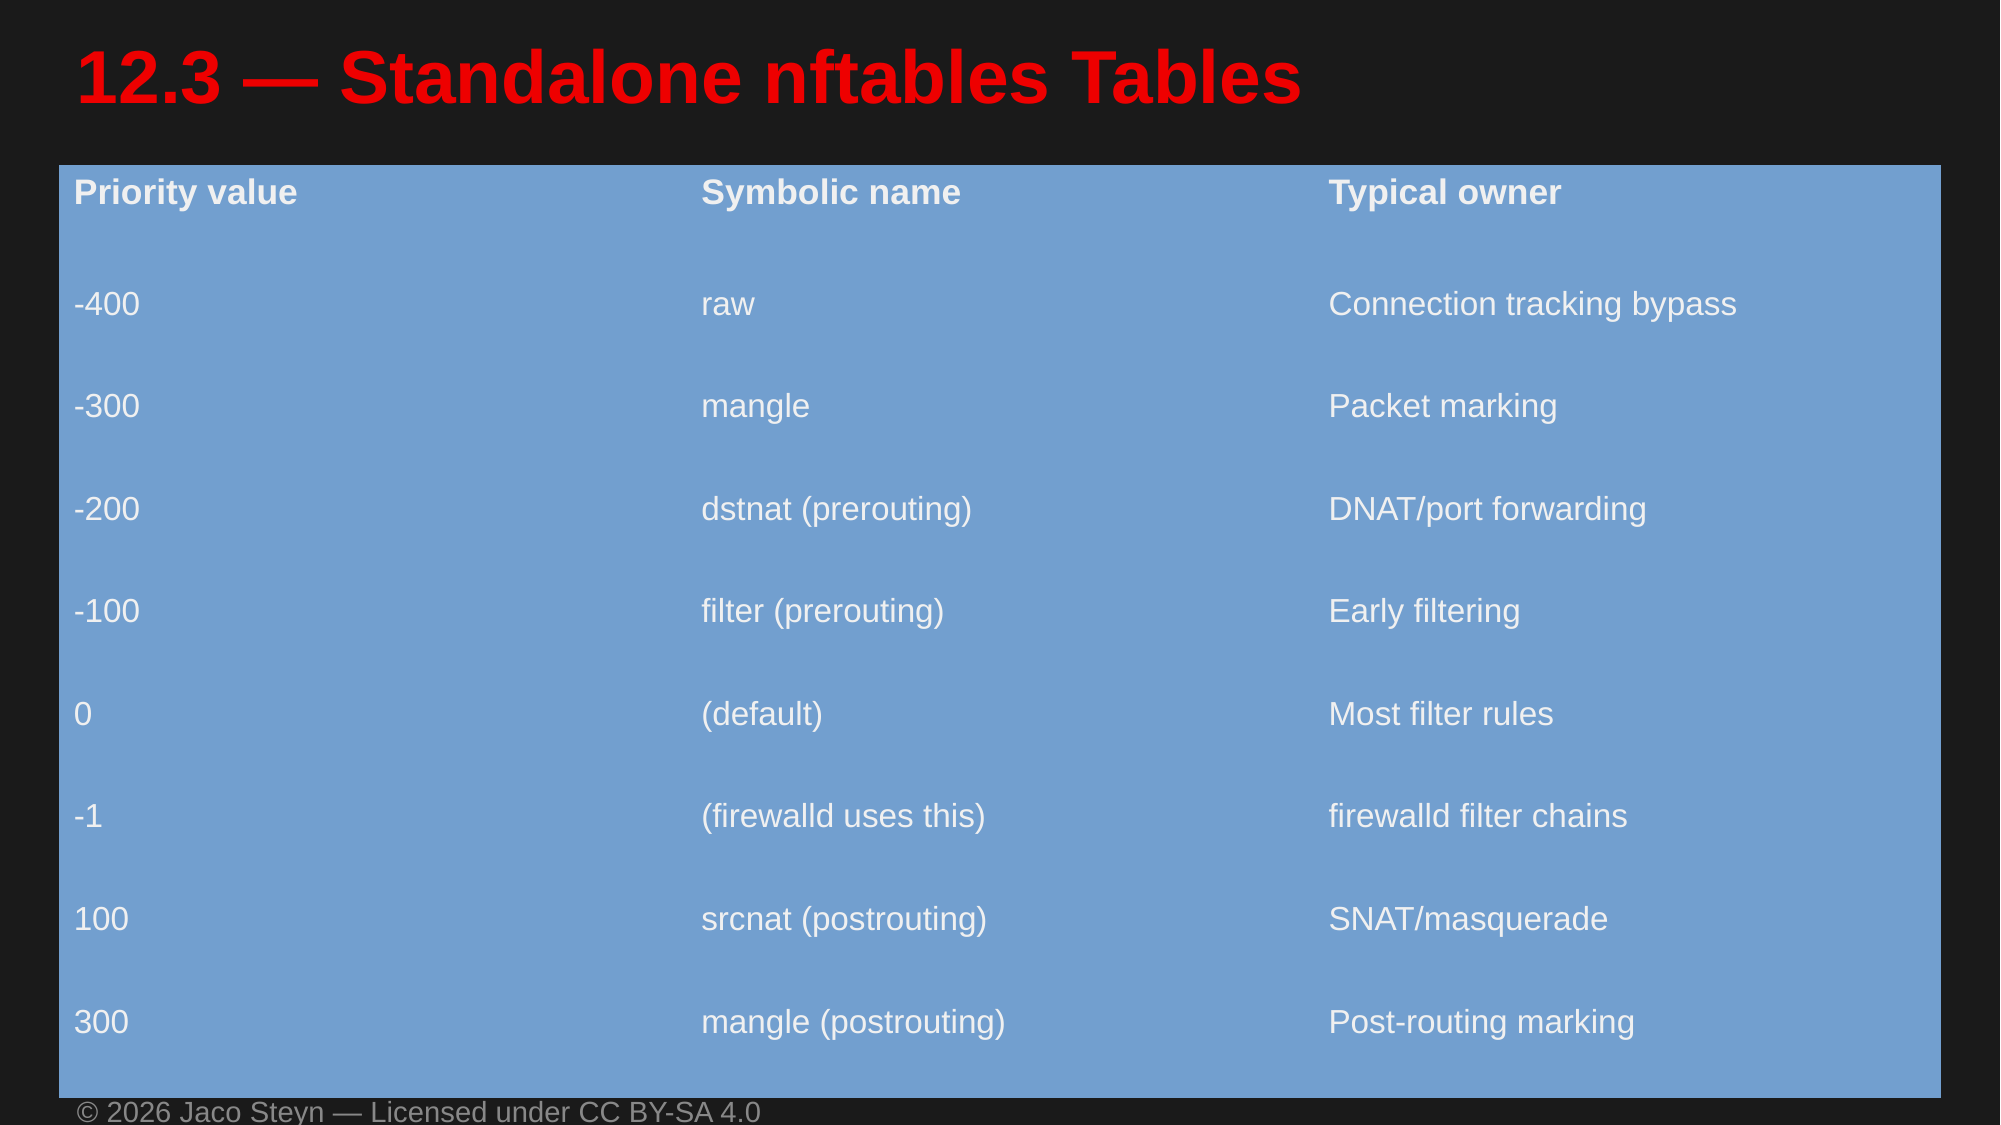

12.3 — Standalone nftables Tables
| Priority value | Symbolic name | Typical owner |
| --- | --- | --- |
| -400 | raw | Connection tracking bypass |
| -300 | mangle | Packet marking |
| -200 | dstnat (prerouting) | DNAT/port forwarding |
| -100 | filter (prerouting) | Early filtering |
| 0 | (default) | Most filter rules |
| -1 | (firewalld uses this) | firewalld filter chains |
| 100 | srcnat (postrouting) | SNAT/masquerade |
| 300 | mangle (postrouting) | Post-routing marking |
© 2026 Jaco Steyn — Licensed under CC BY-SA 4.0